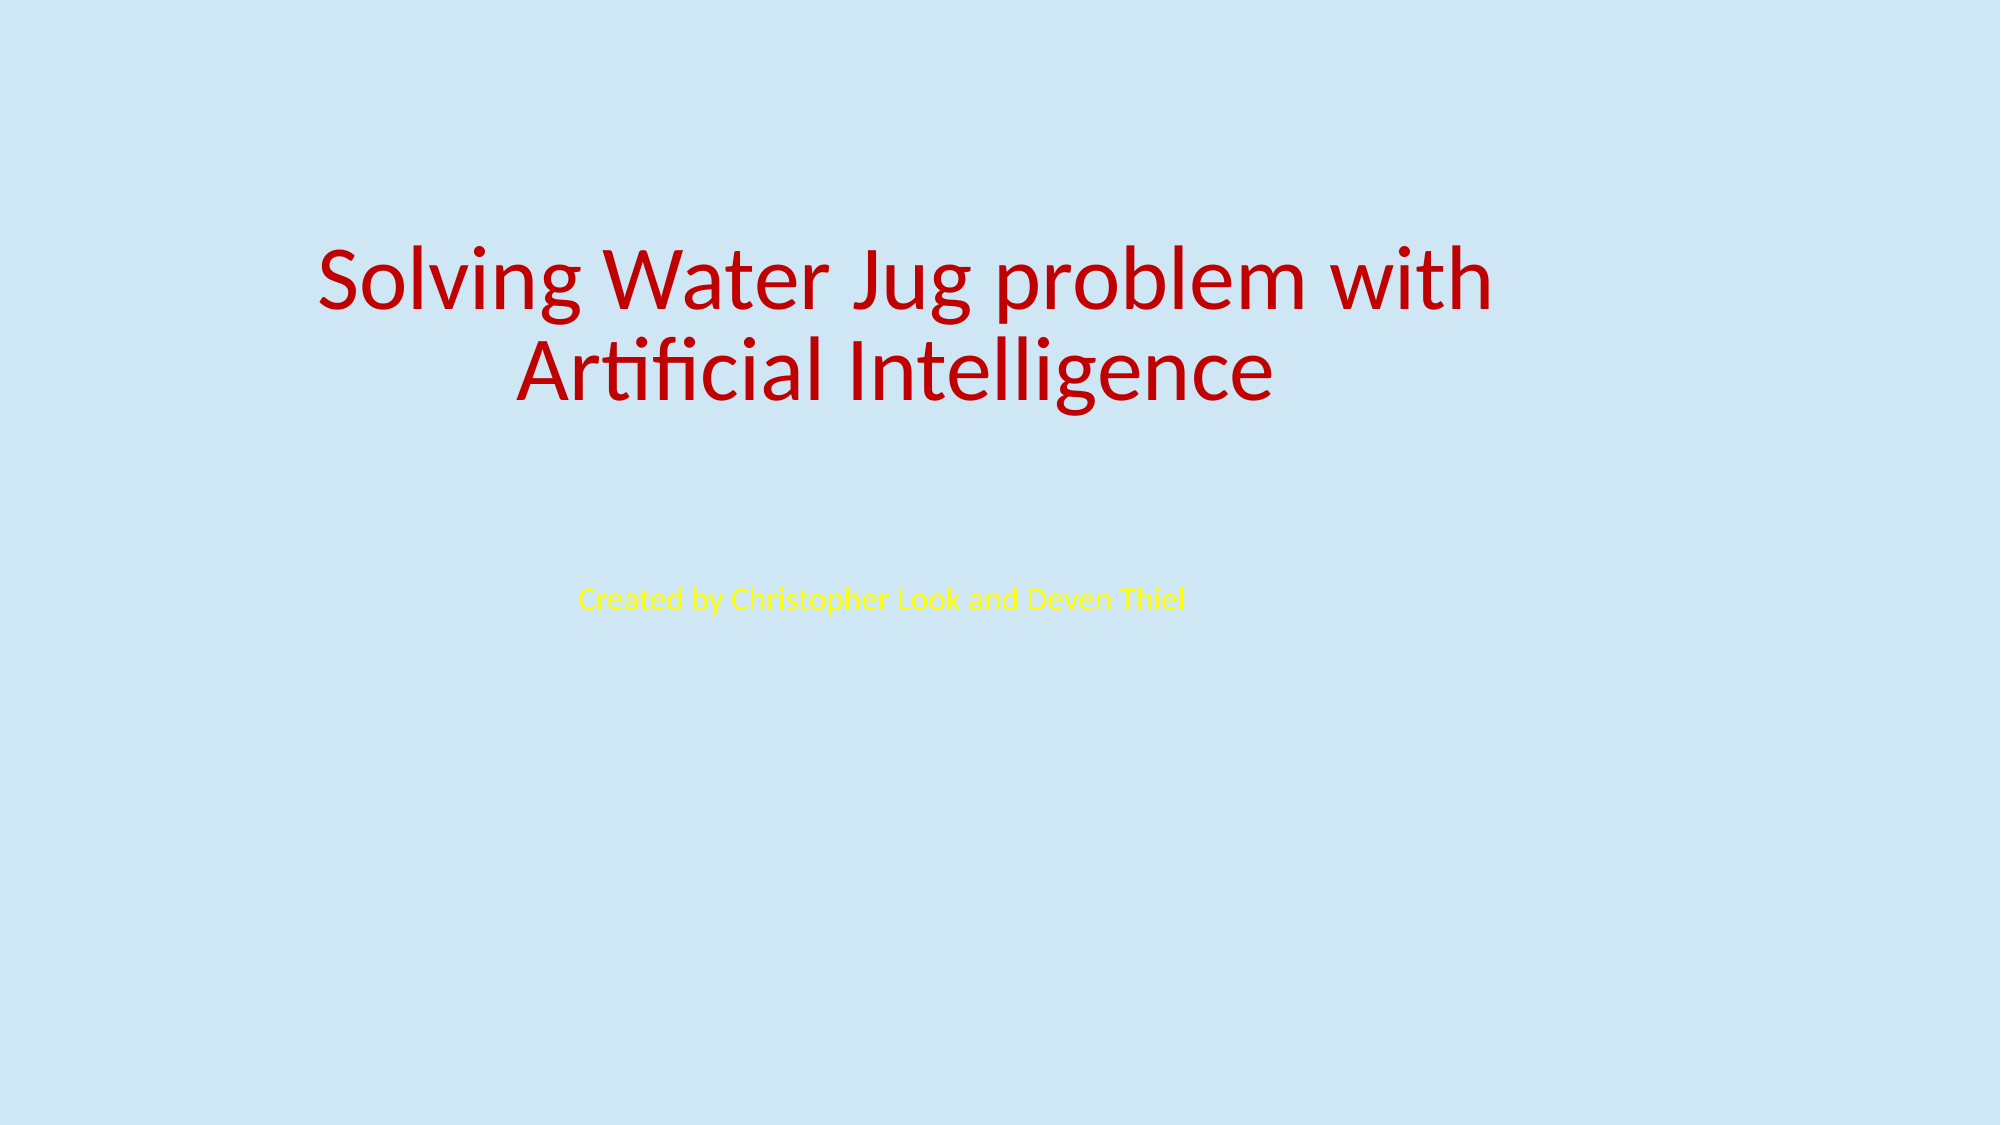

# Solving Water Jug problem with Artificial Intelligence
Created by Christopher Look and Deven Thiel